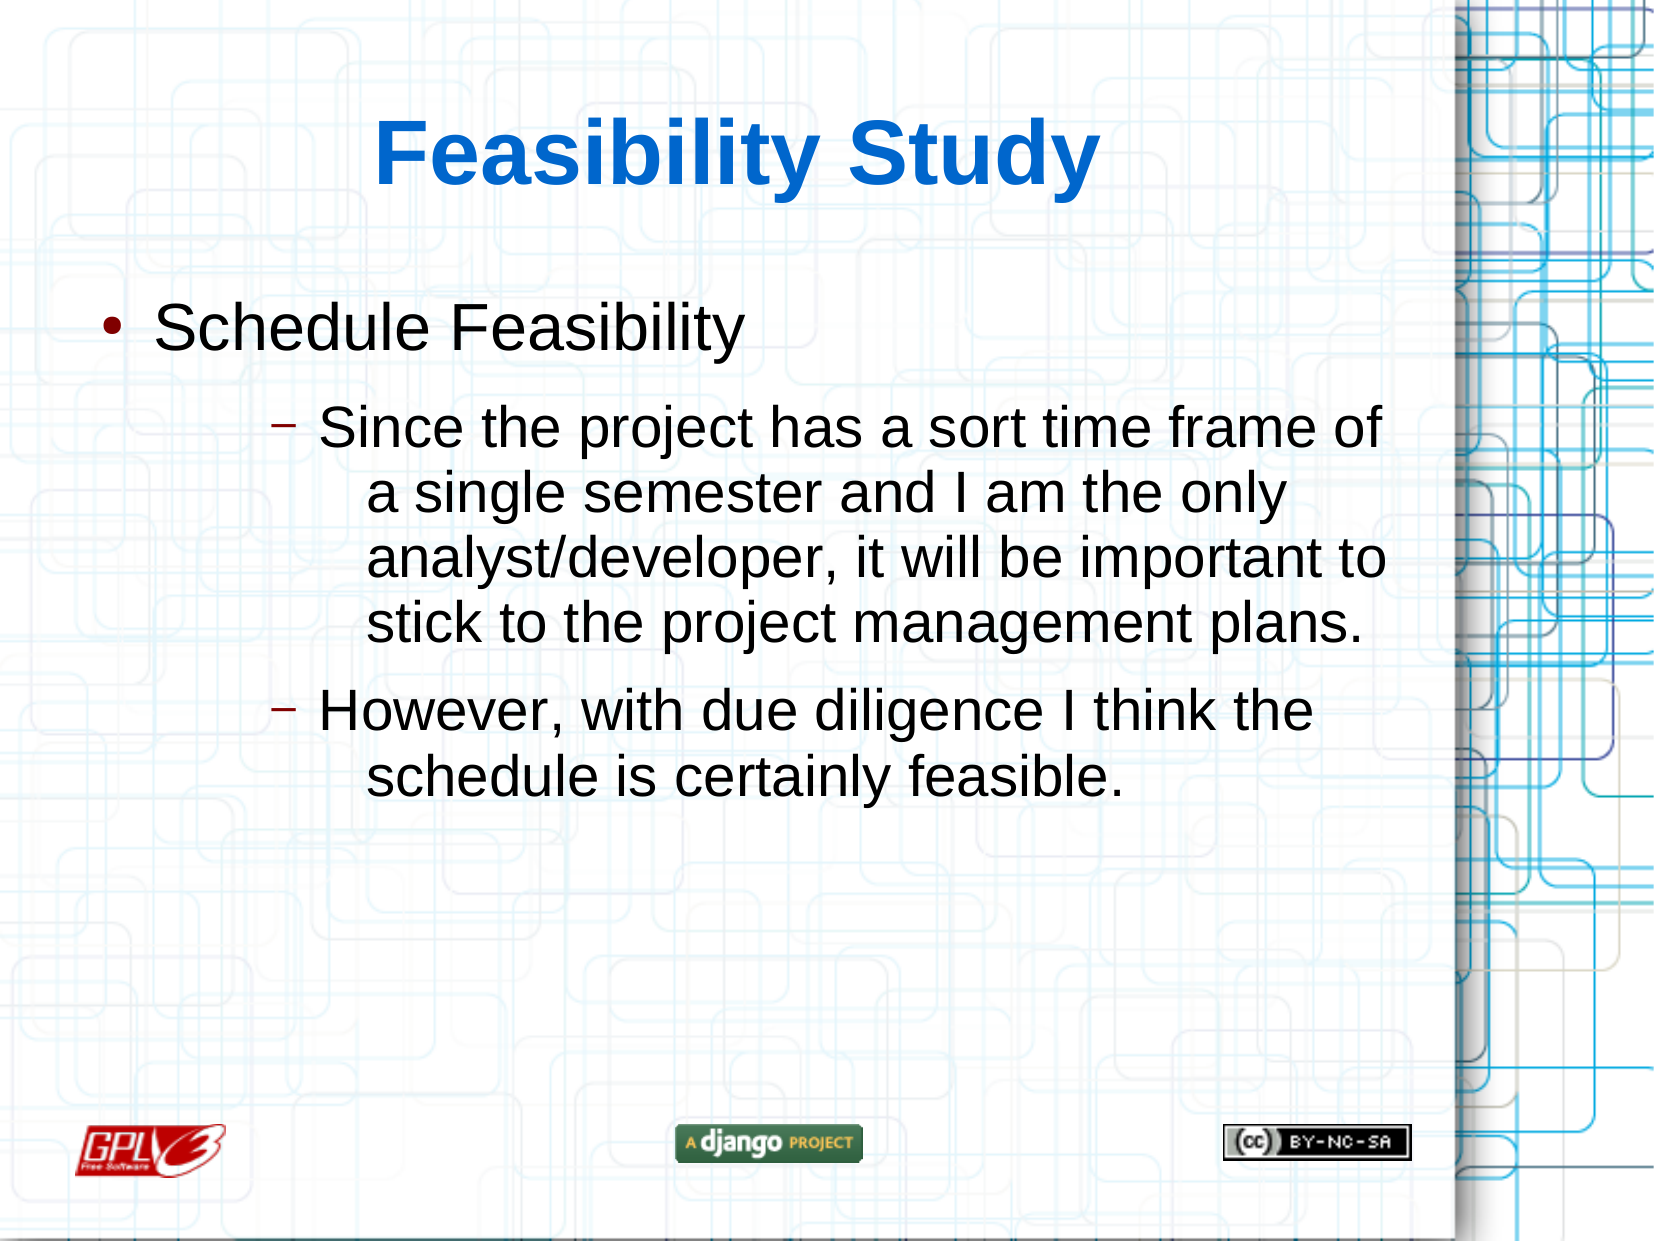

# Feasibility Study
Schedule Feasibility
Since the project has a sort time frame of a single semester and I am the only analyst/developer, it will be important to stick to the project management plans.
However, with due diligence I think the schedule is certainly feasible.